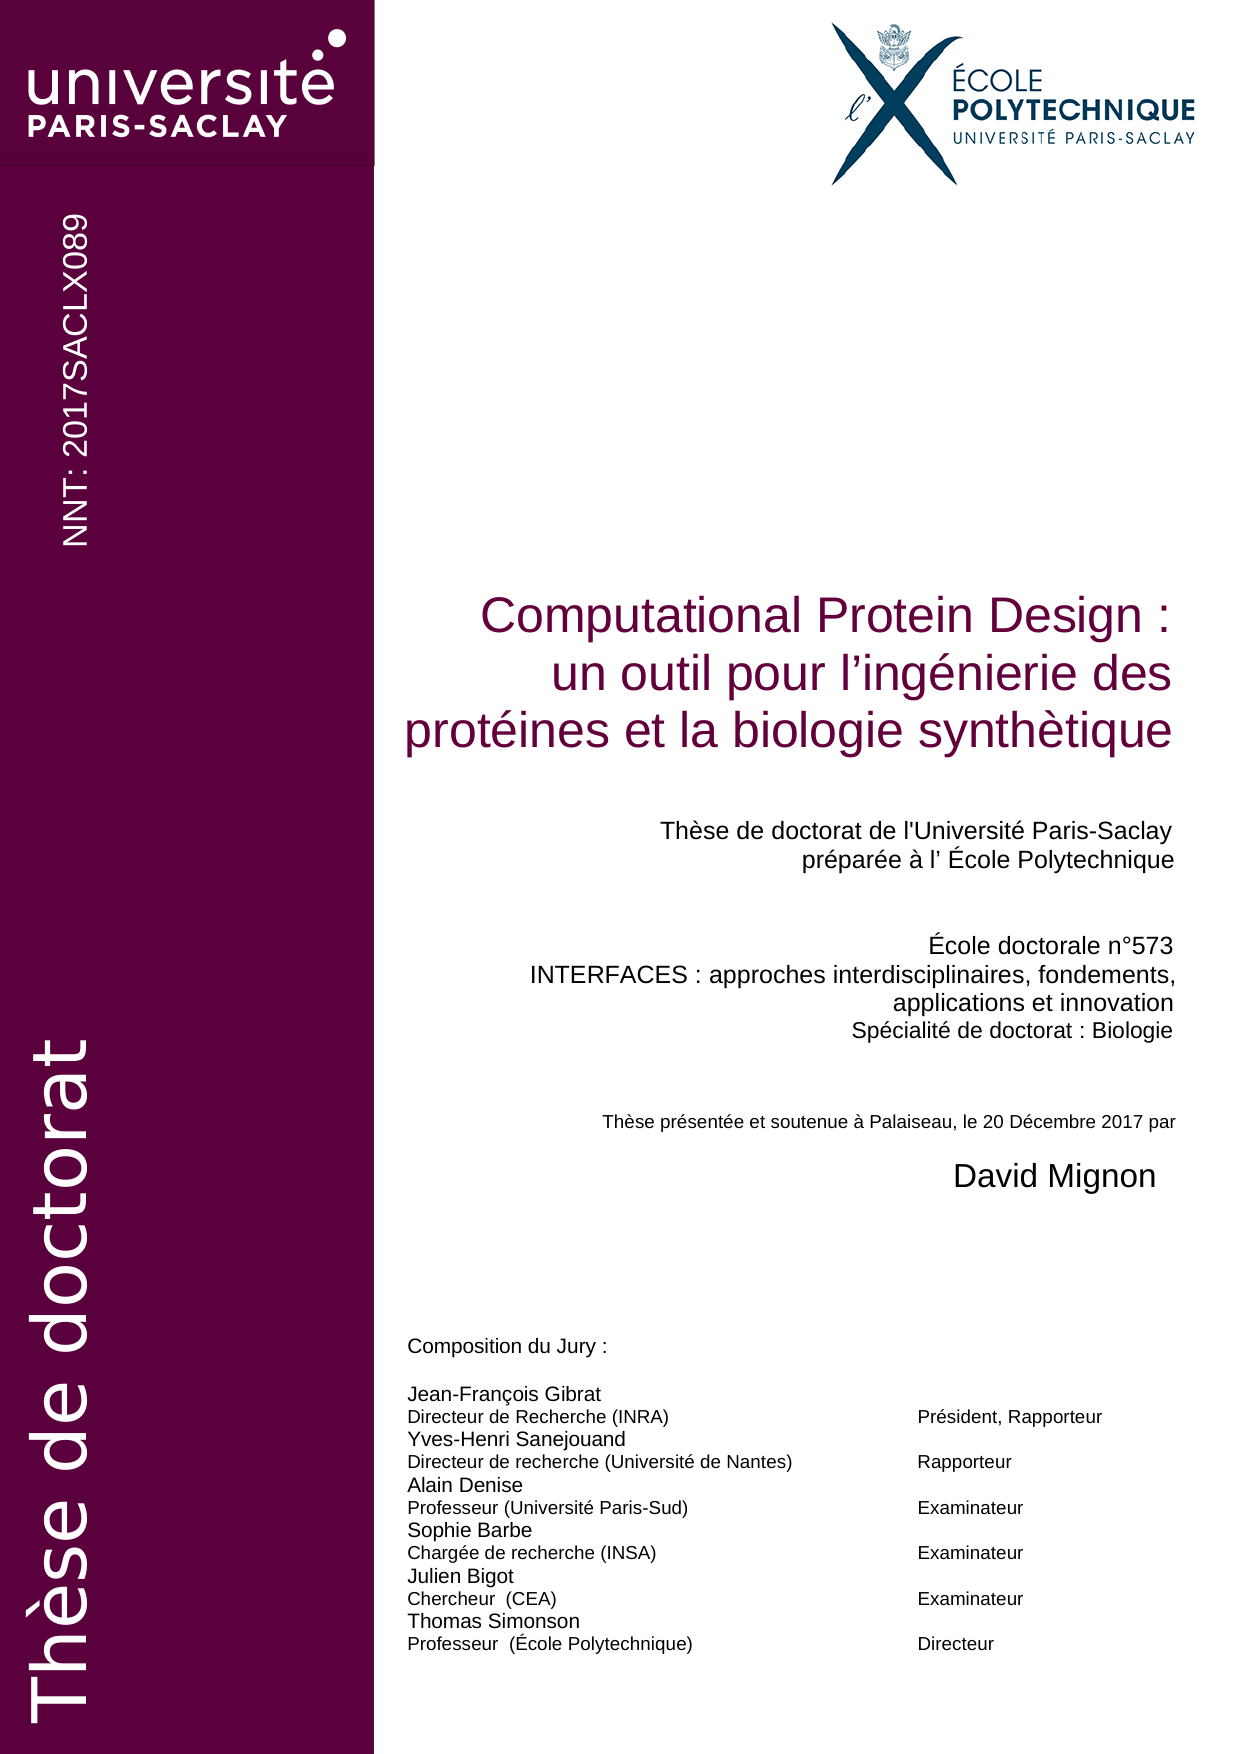

NNT: 2017SACLX089
Computational Protein Design :
un outil pour l’ingénierie des
protéines et la biologie synthètique
Thèse de doctorat de l'Université Paris-Saclay
préparée à l’ École Polytechnique
École doctorale n°573
INTERFACES : approches interdisciplinaires, fondements,
applications et innovation
Spécialité de doctorat : Biologie
Thèse présentée et soutenue à Palaiseau, le 20 Décembre 2017 par
David Mignon
NNT : 2017SACLXXXX
Composition du Jury :
Thèse de doctorat
Jean-François Gibrat
Directeur de Recherche (INRA)
Président, Rapporteur
Yves-Henri Sanejouand
Directeur de recherche (Université de Nantes)
Rapporteur
Alain Denise
Professeur (Université Paris-Sud)
Examinateur
Sophie Barbe
Chargée de recherche (INSA)
Examinateur
Julien Bigot
Chercheur (CEA)
Examinateur
Thomas Simonson
Professeur (École Polytechnique)
Directeur